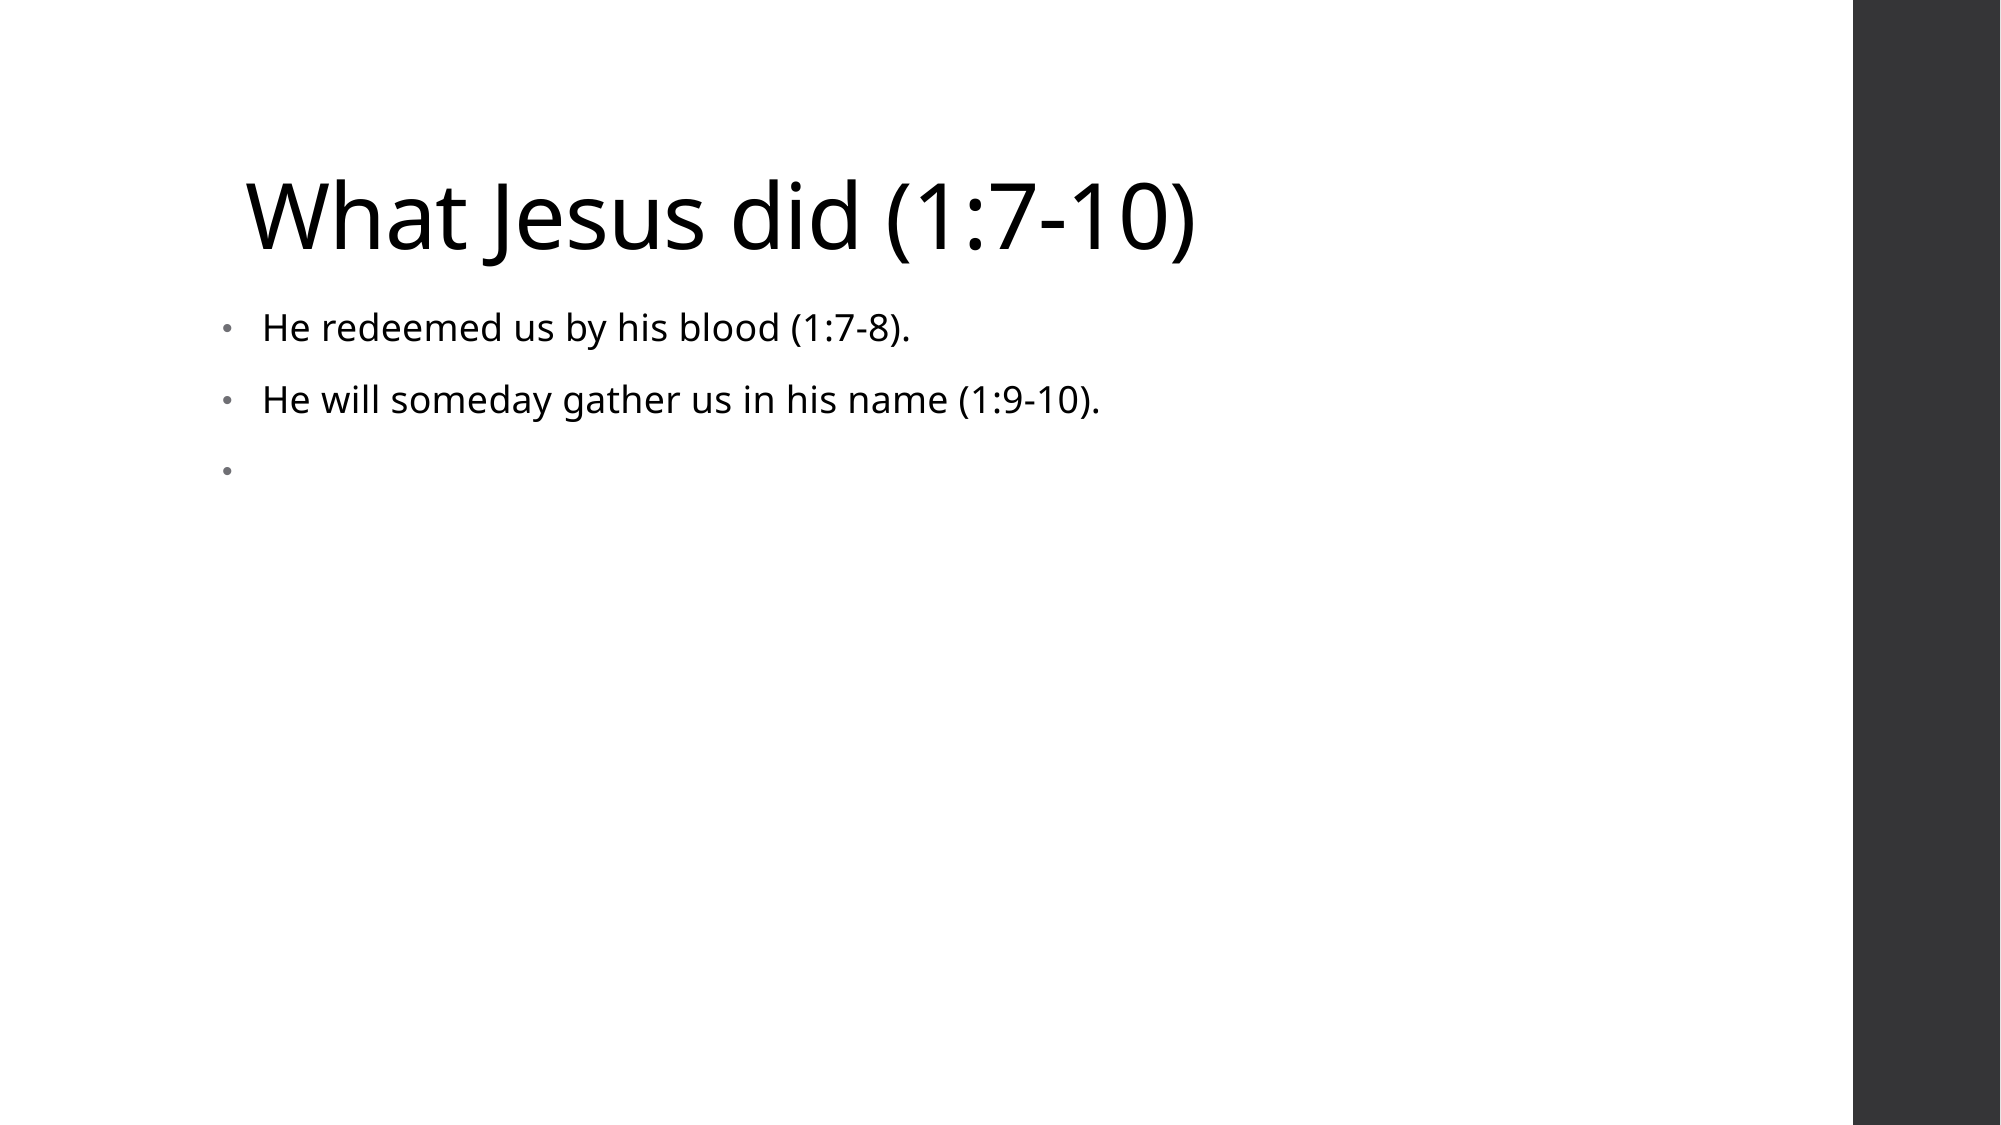

# What Jesus did (1:7-10)
 He redeemed us by his blood (1:7-8).
 He will someday gather us in his name (1:9-10).